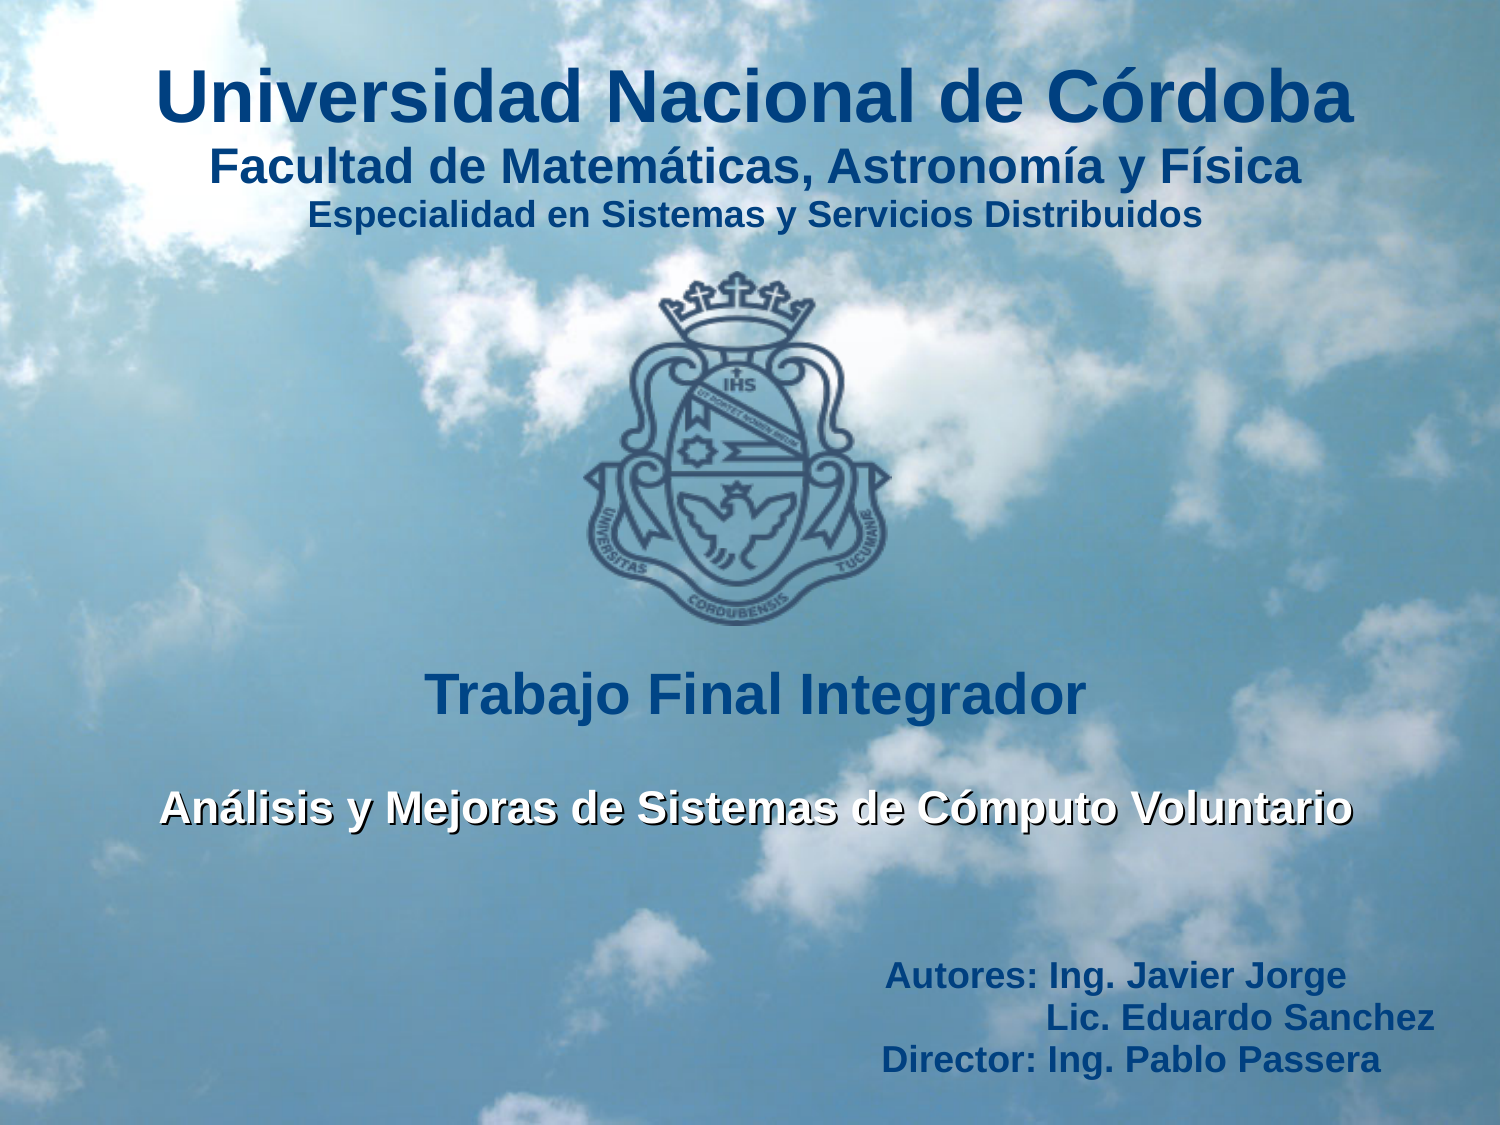

# Universidad Nacional de Córdoba Facultad de Matemáticas, Astronomía y Física Especialidad en Sistemas y Servicios Distribuidos
Trabajo Final Integrador
Análisis y Mejoras de Sistemas de Cómputo Voluntario
Autores: Ing. Javier Jorge
 Lic. Eduardo Sanchez
 Director: Ing. Pablo Passera